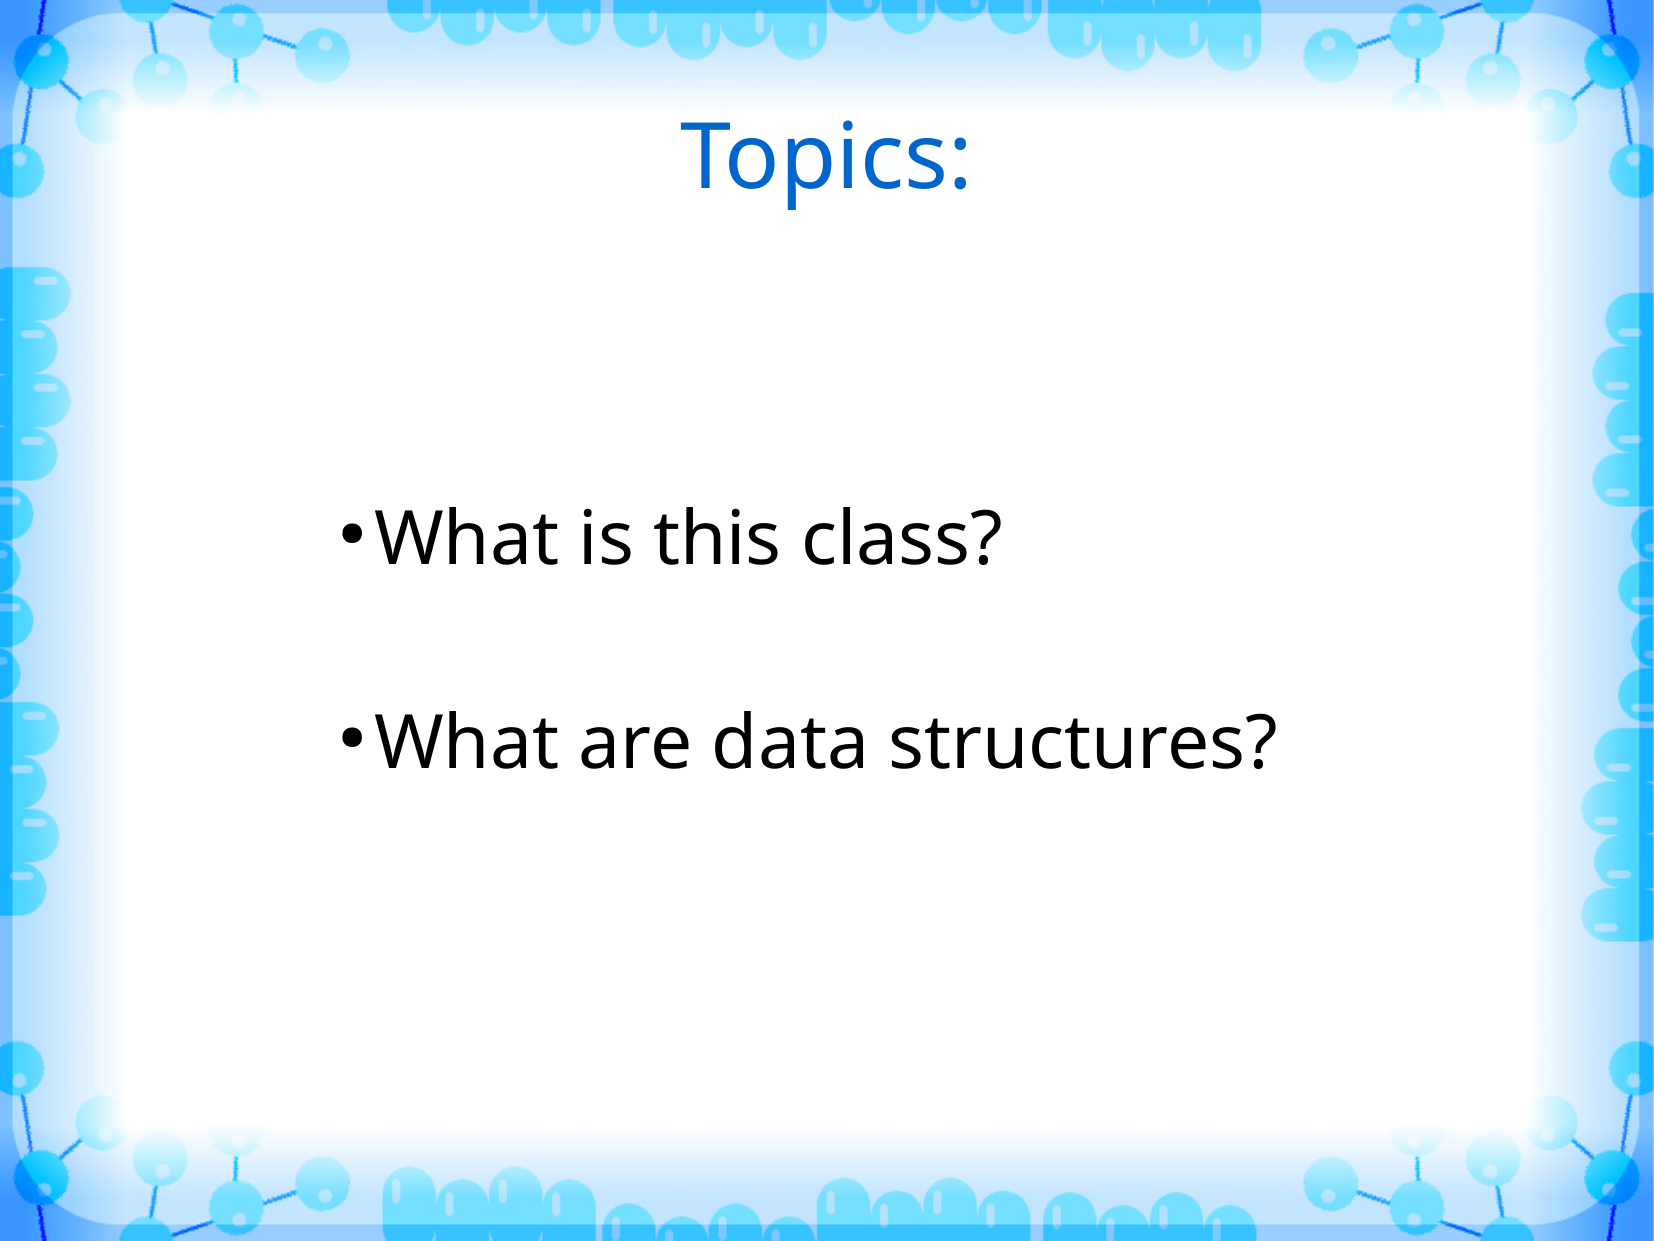

# Topics:
What is this class?
What are data structures?